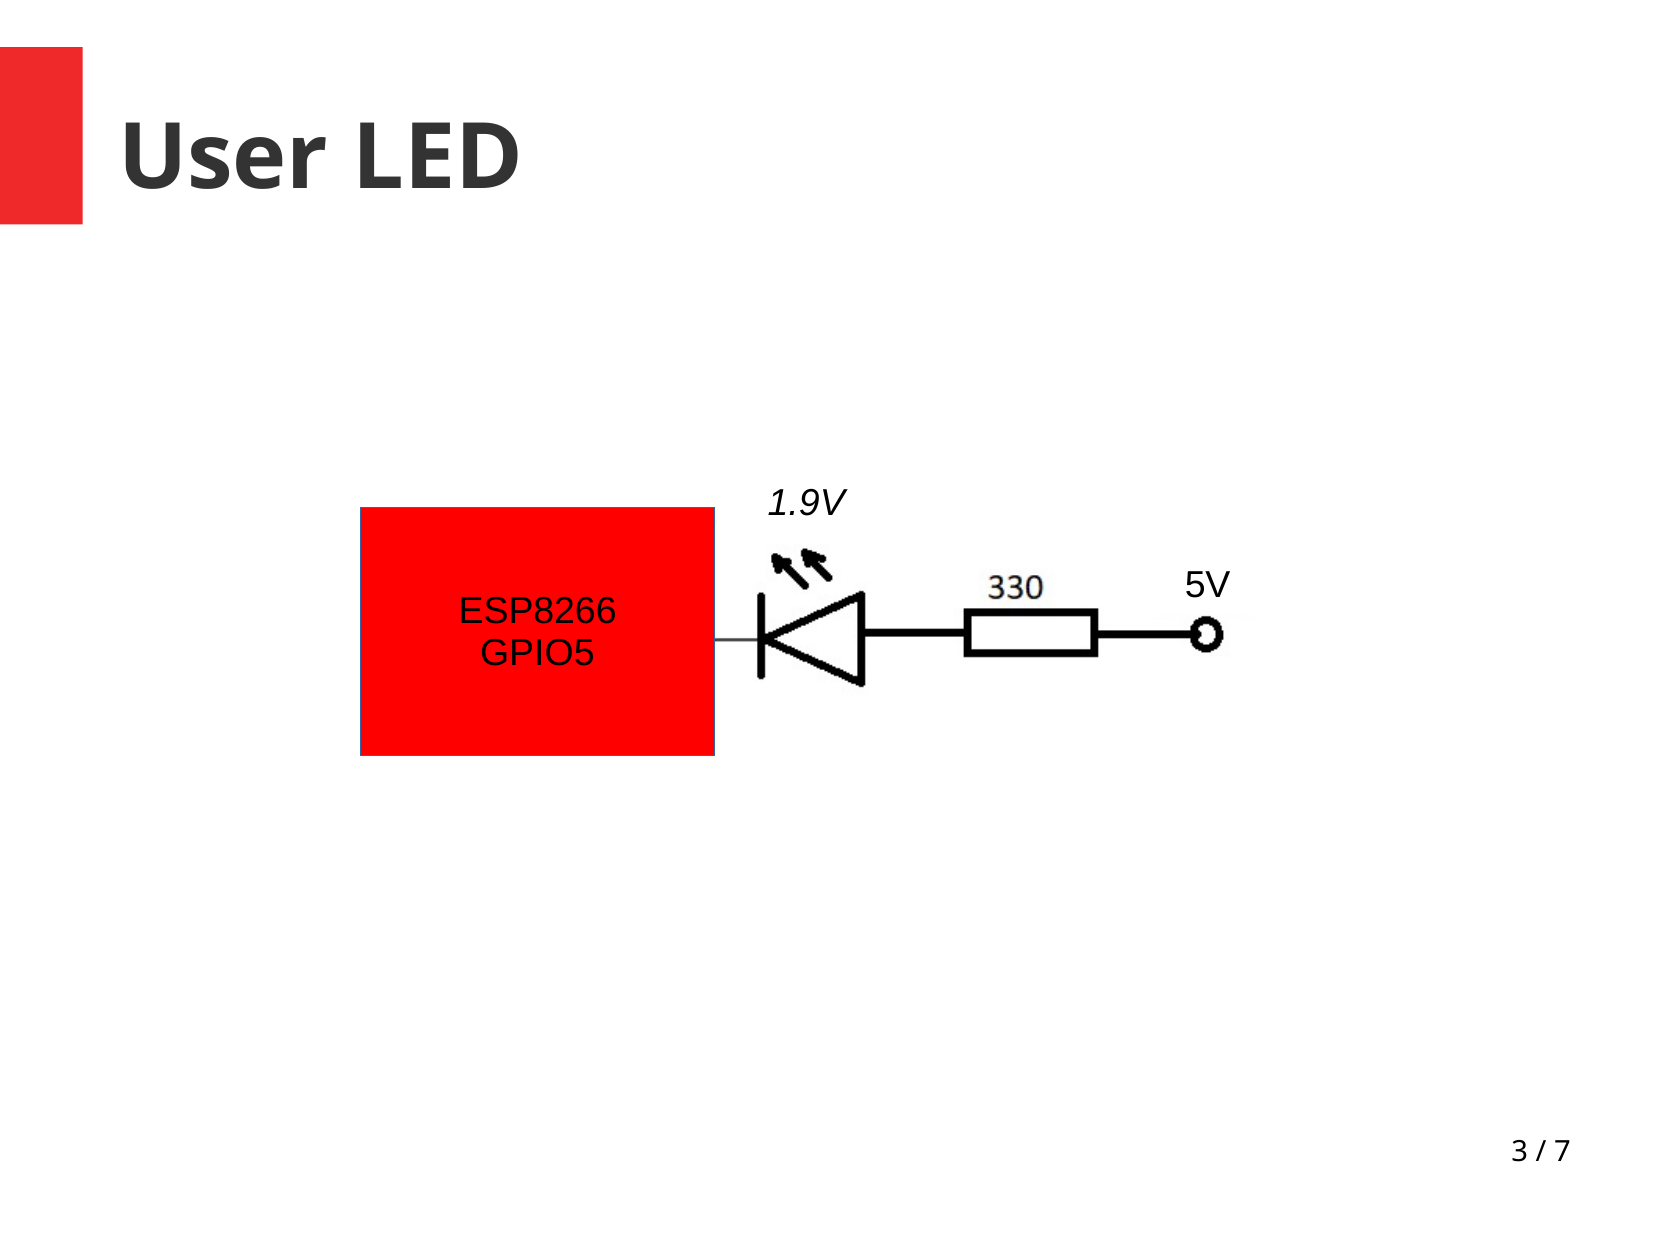

# User LED
1.9V
ESP8266
GPIO5
5V
3